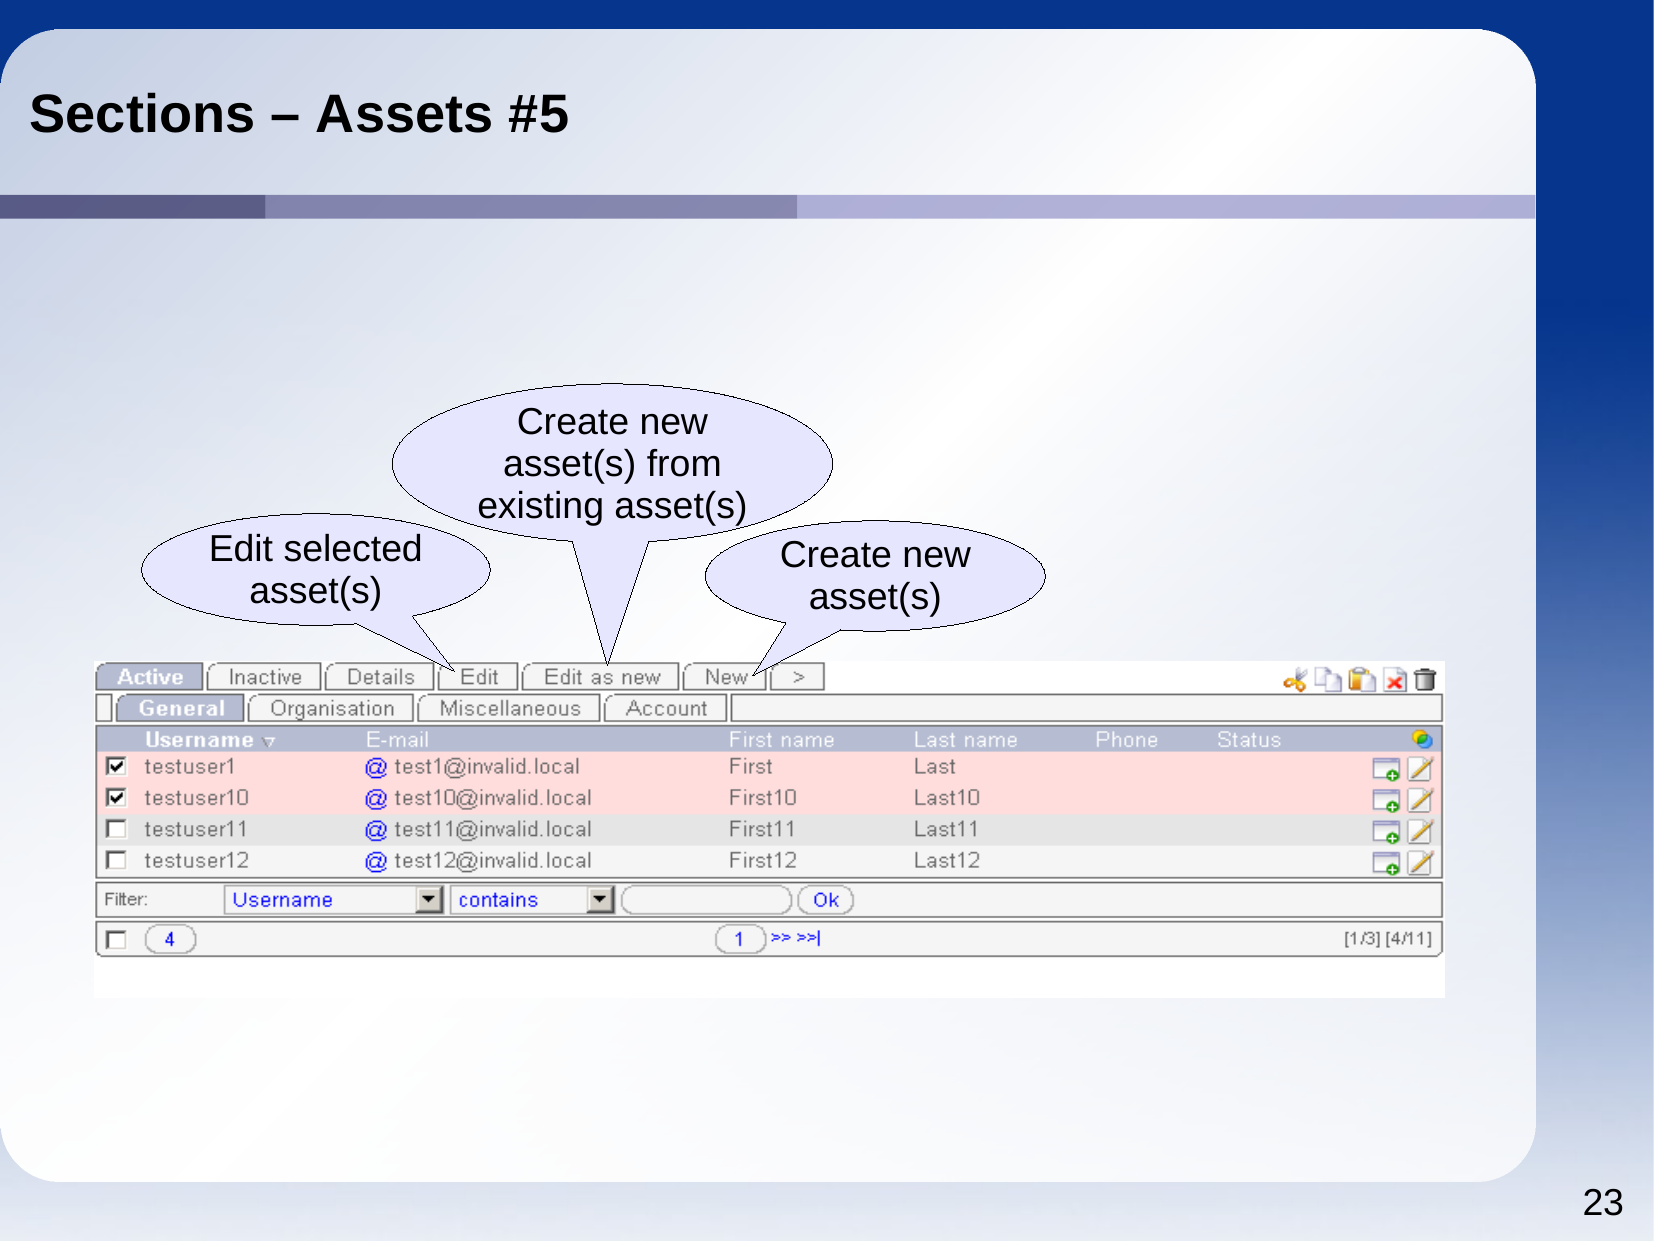

# Sections – Assets #5
Create new asset(s) from existing asset(s)
Edit selected asset(s)
Create new asset(s)
23